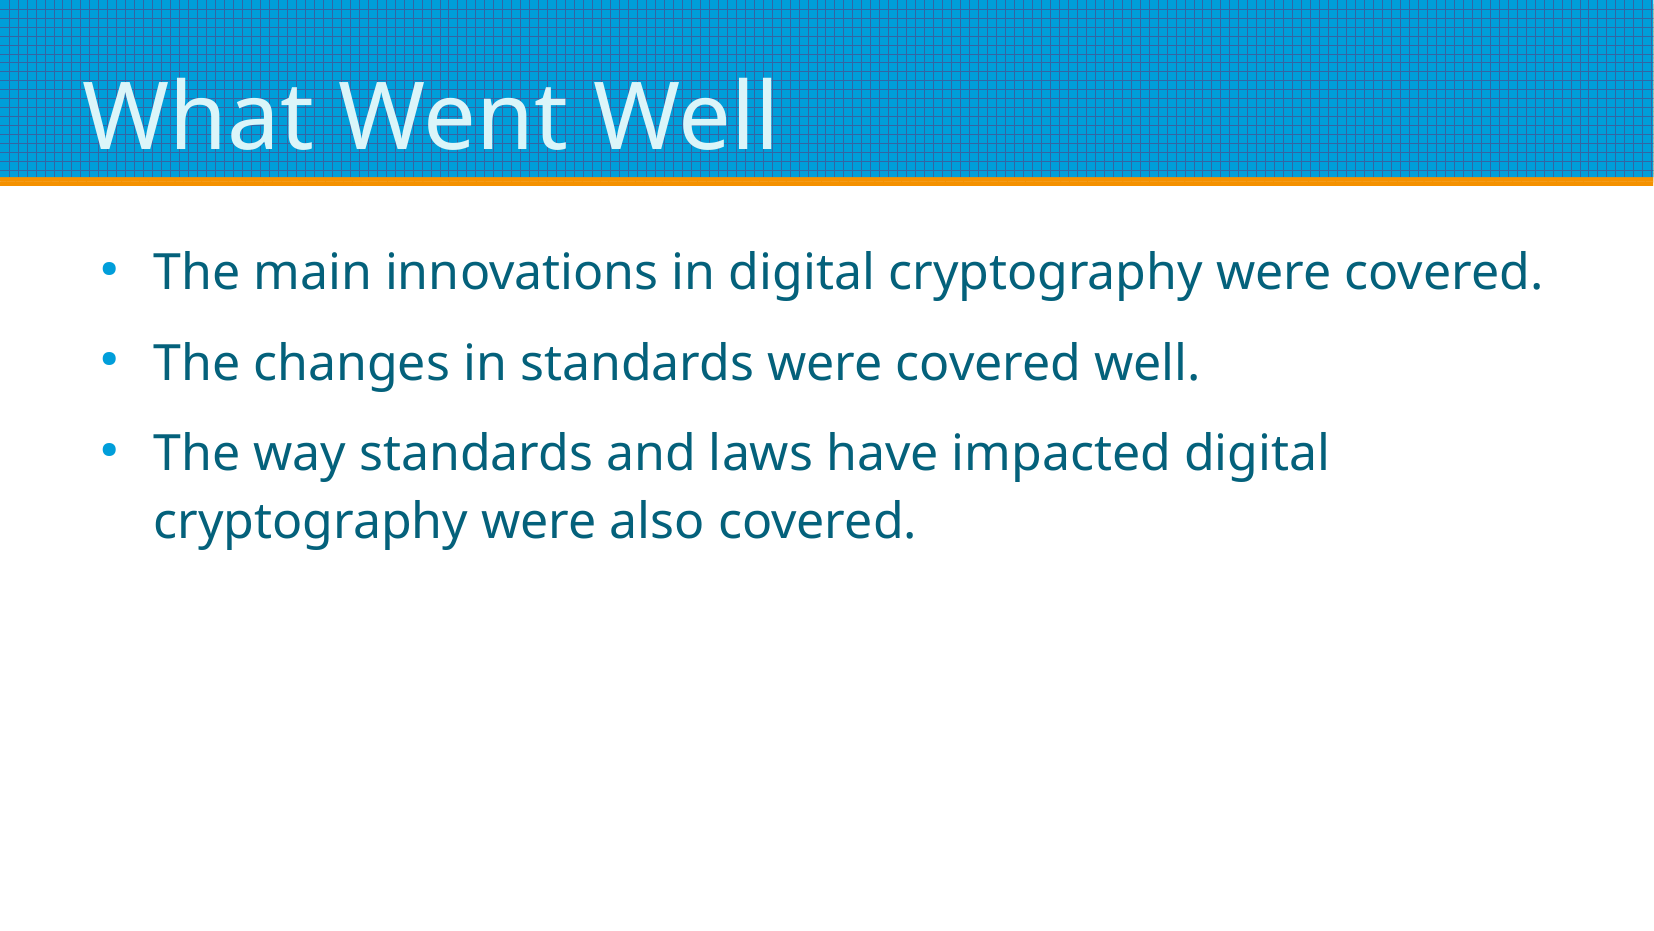

# What Went Well
The main innovations in digital cryptography were covered.
The changes in standards were covered well.
The way standards and laws have impacted digital cryptography were also covered.